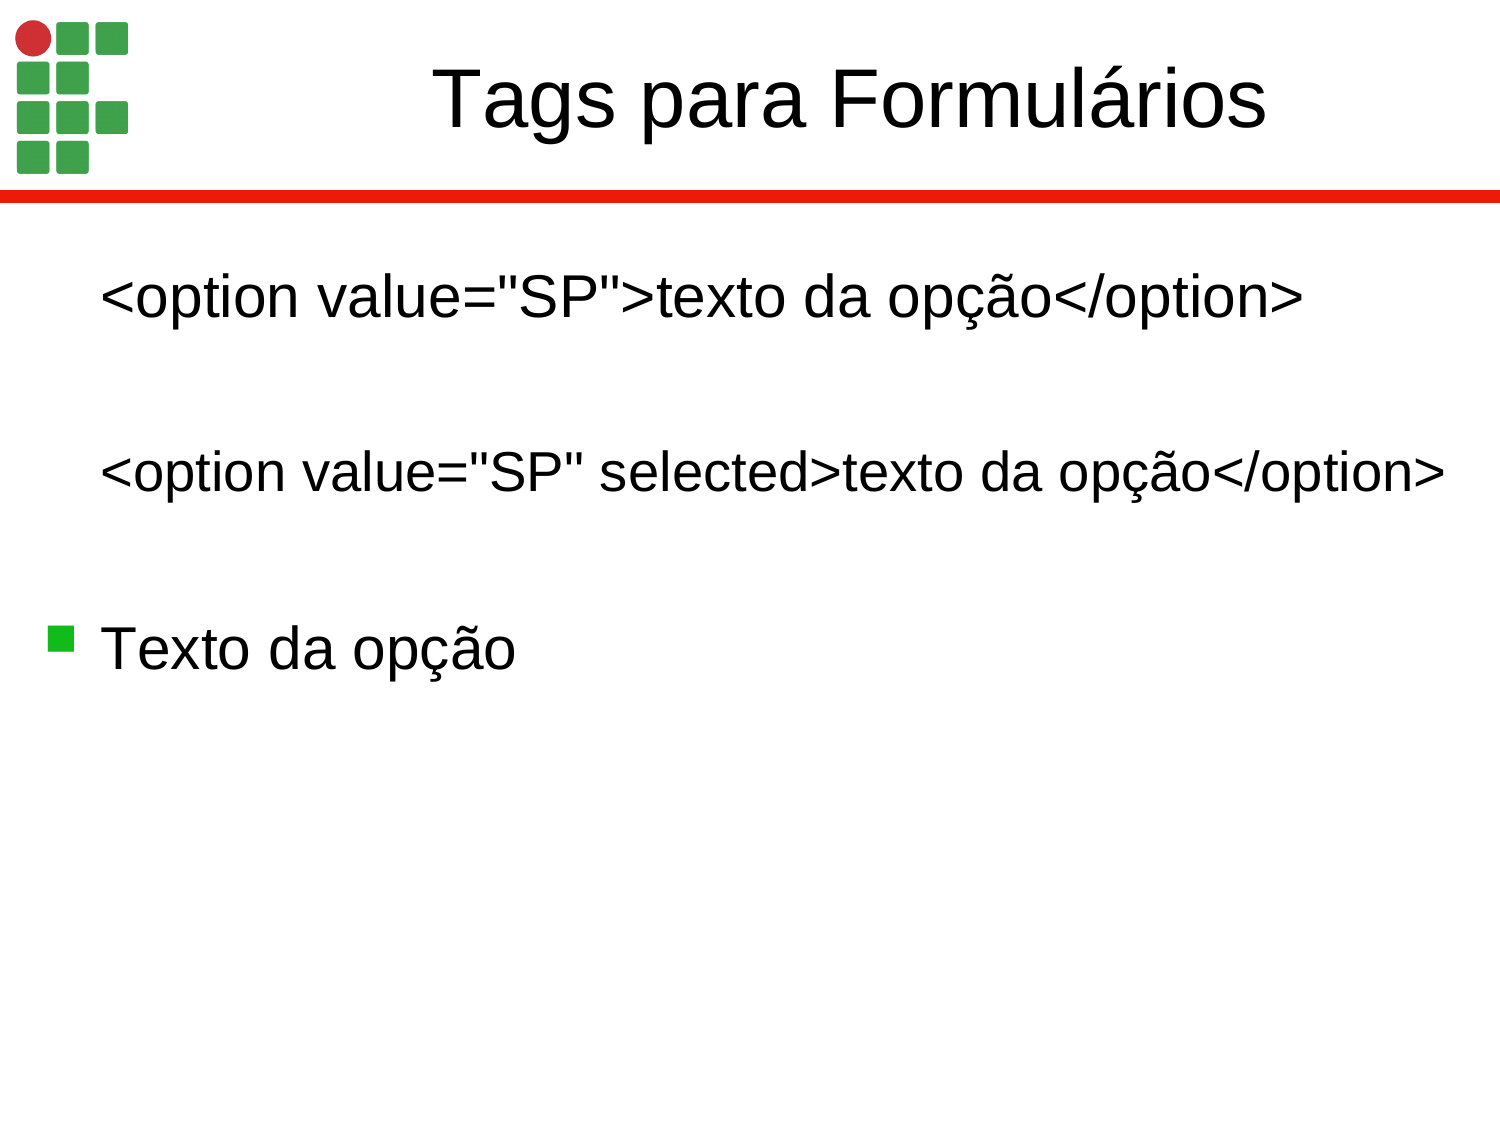

# Tags para Formulários
<option value="SP">texto da opção</option>
<option value="SP" selected>texto da opção</option>
Texto da opção